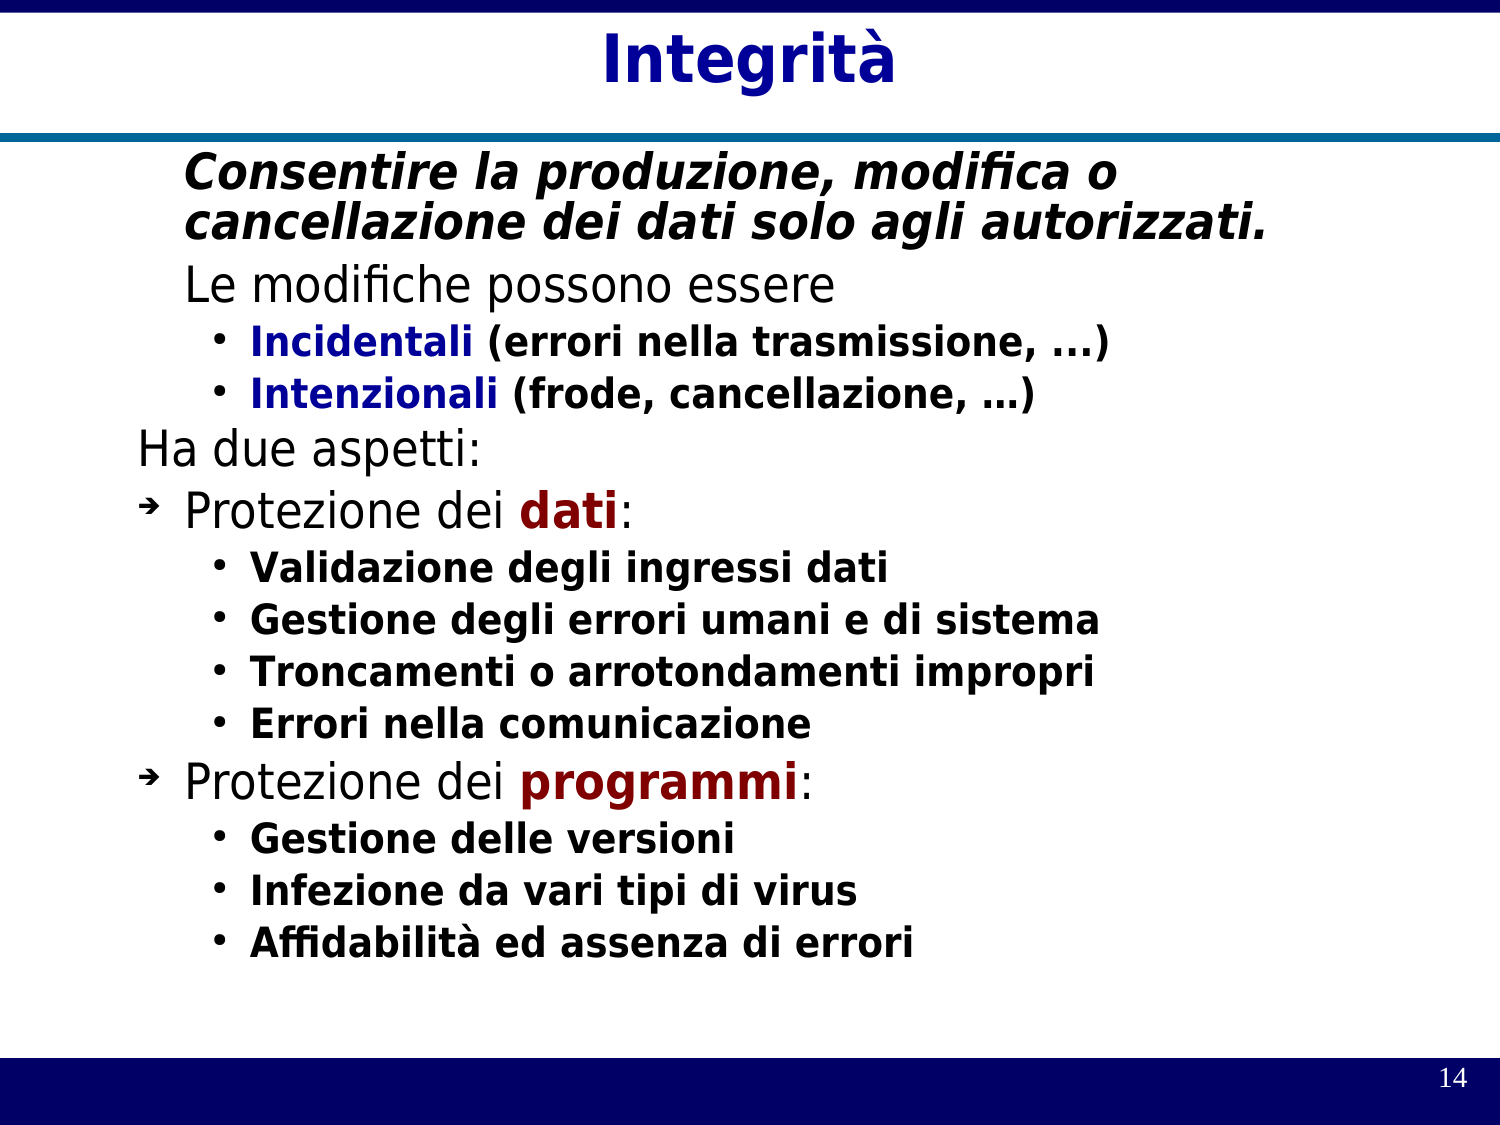

# Integrità
Consentire la produzione, modifica o cancellazione dei dati solo agli autorizzati.
Le modifiche possono essere
Incidentali (errori nella trasmissione, ...)
Intenzionali (frode, cancellazione, …)
Ha due aspetti:
Protezione dei dati:
Validazione degli ingressi dati
Gestione degli errori umani e di sistema
Troncamenti o arrotondamenti impropri
Errori nella comunicazione
Protezione dei programmi:
Gestione delle versioni
Infezione da vari tipi di virus
Affidabilità ed assenza di errori